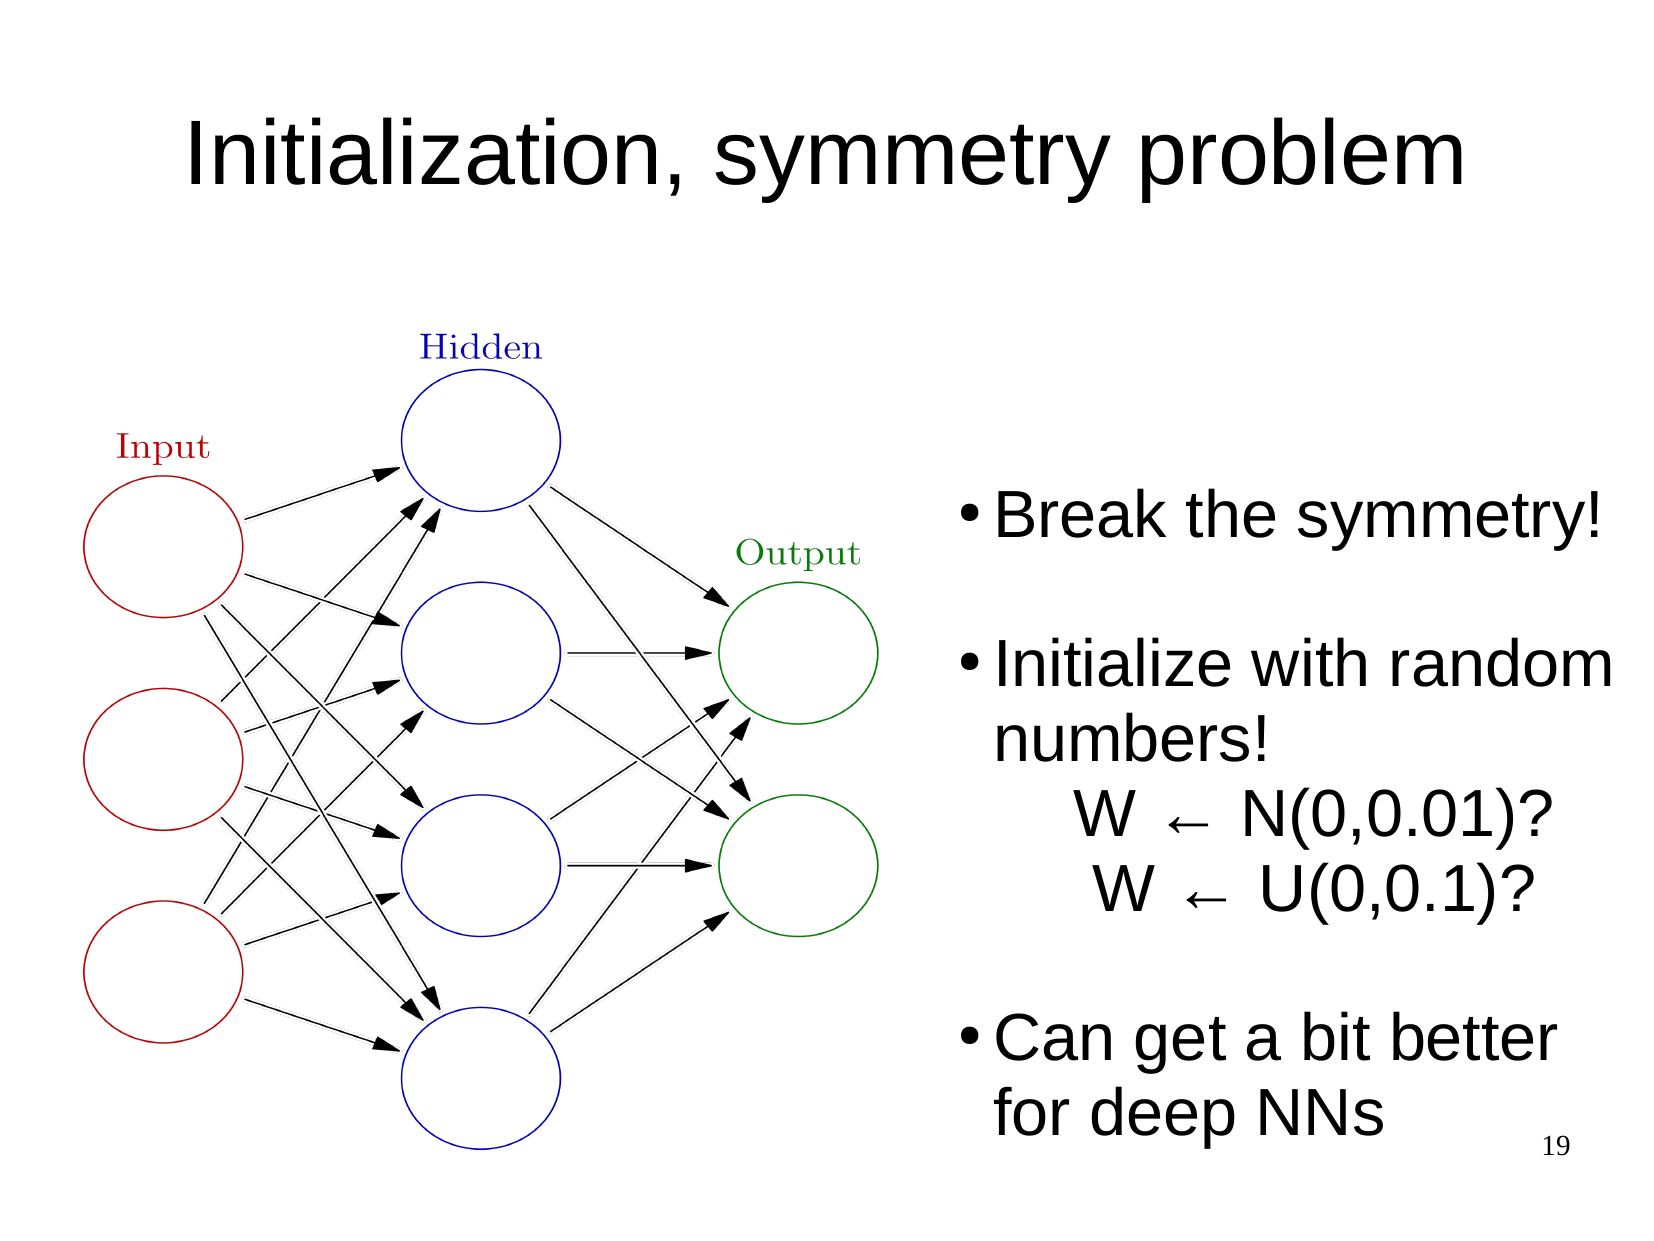

# Initialization, symmetry problem
Break the symmetry!
Initialize with random numbers!
W ← N(0,0.01)?
W ← U(0,0.1)?
Can get a bit better for deep NNs
19